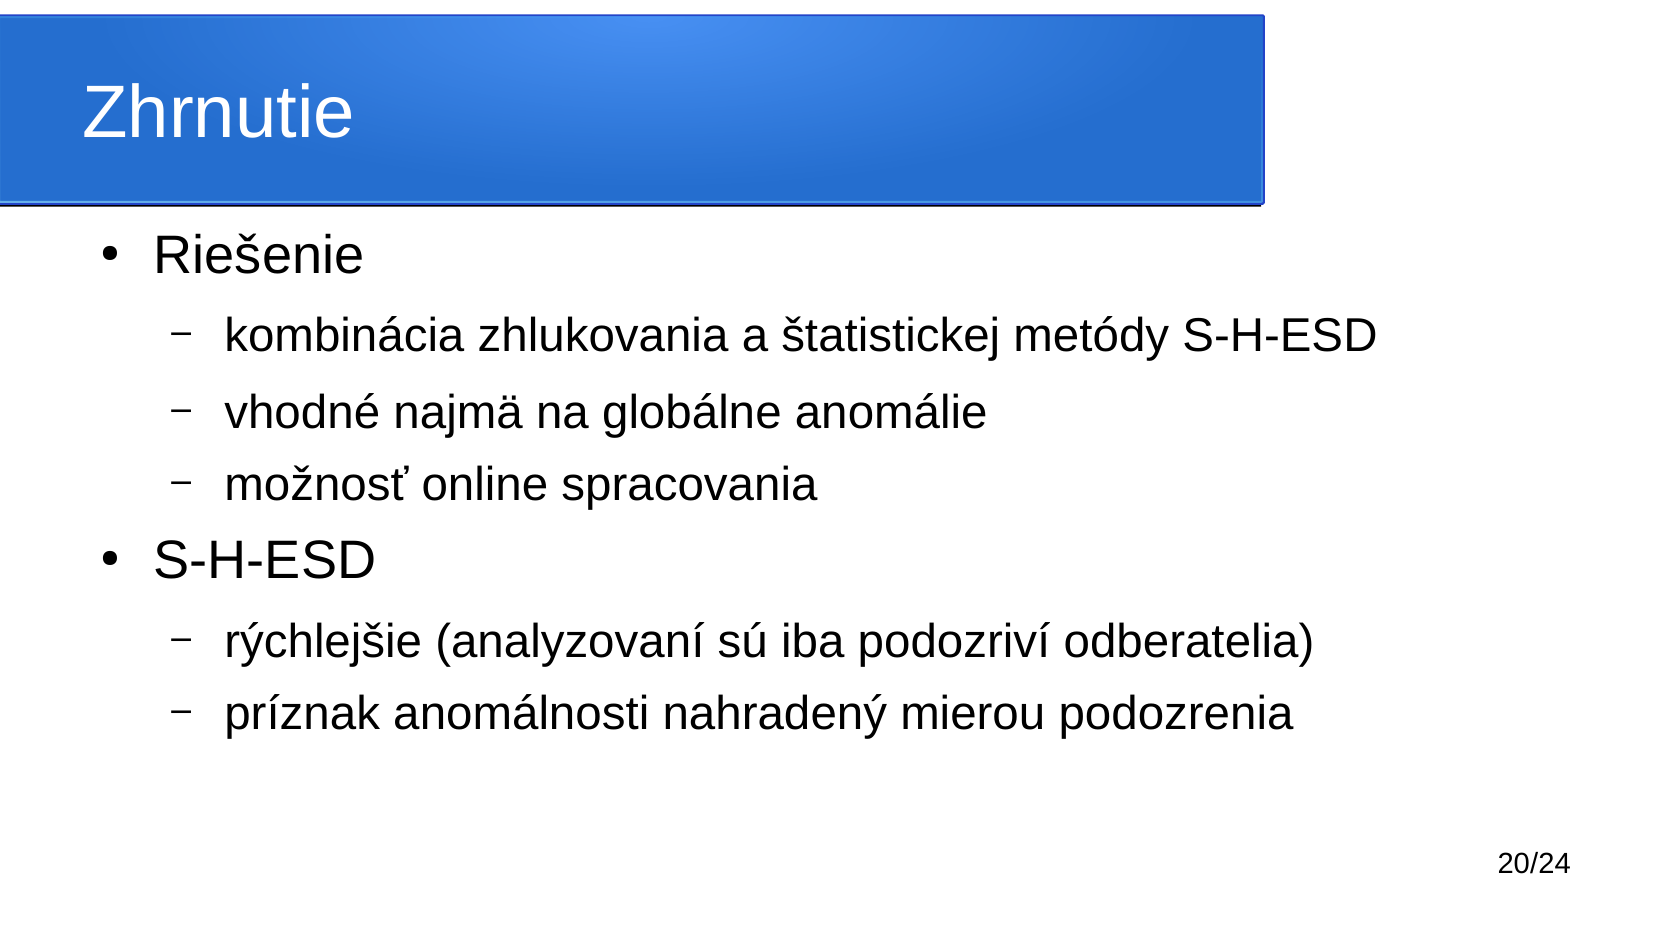

# Zhrnutie
Riešenie
kombinácia zhlukovania a štatistickej metódy S-H-ESD
vhodné najmä na globálne anomálie
možnosť online spracovania
S-H-ESD
rýchlejšie (analyzovaní sú iba podozriví odberatelia)
príznak anomálnosti nahradený mierou podozrenia
20